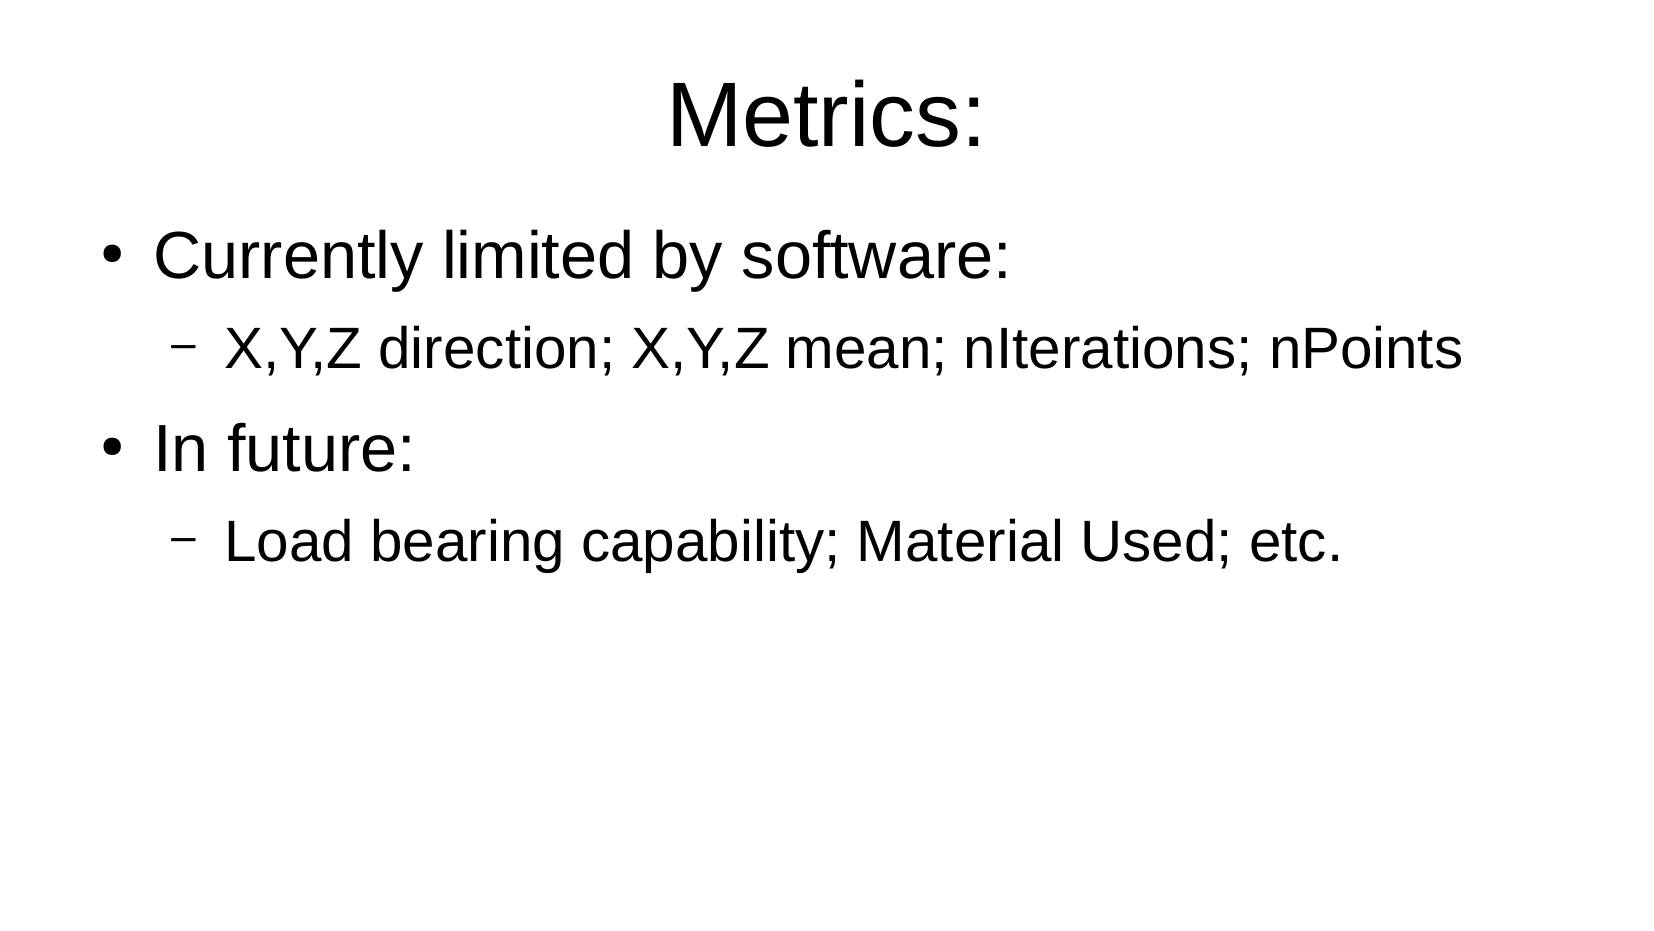

# Metrics:
Currently limited by software:
X,Y,Z direction; X,Y,Z mean; nIterations; nPoints
In future:
Load bearing capability; Material Used; etc.